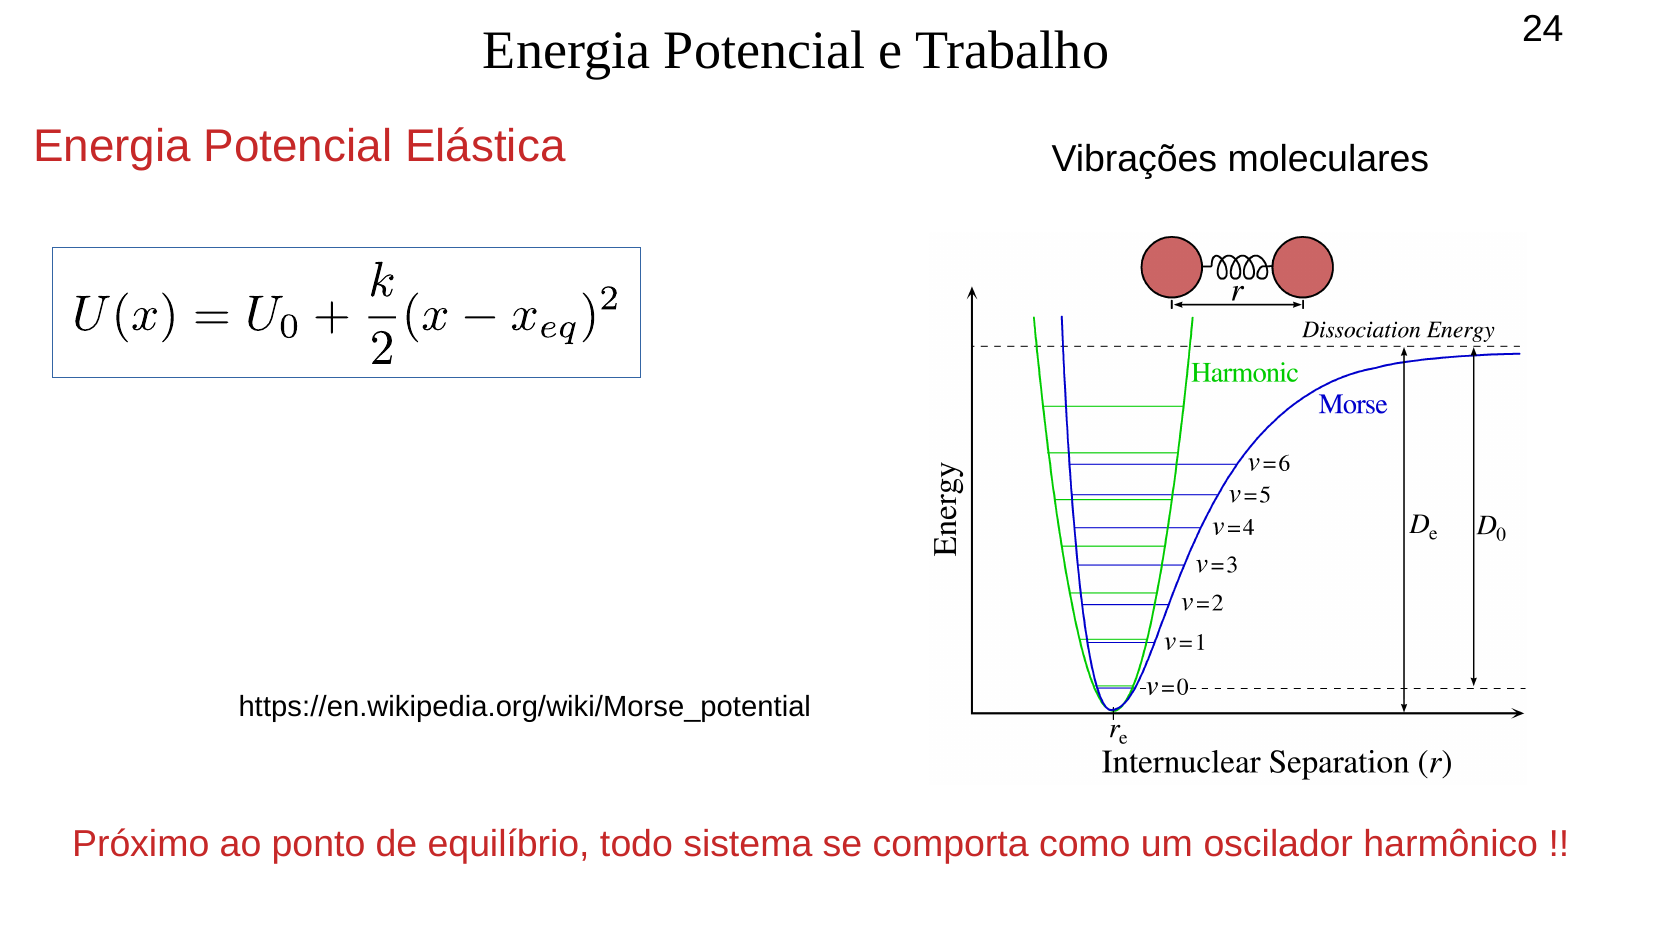

Energia Potencial e Trabalho
Energia Potencial Elástica
Vibrações moleculares
https://en.wikipedia.org/wiki/Morse_potential
Próximo ao ponto de equilíbrio, todo sistema se comporta como um oscilador harmônico !!